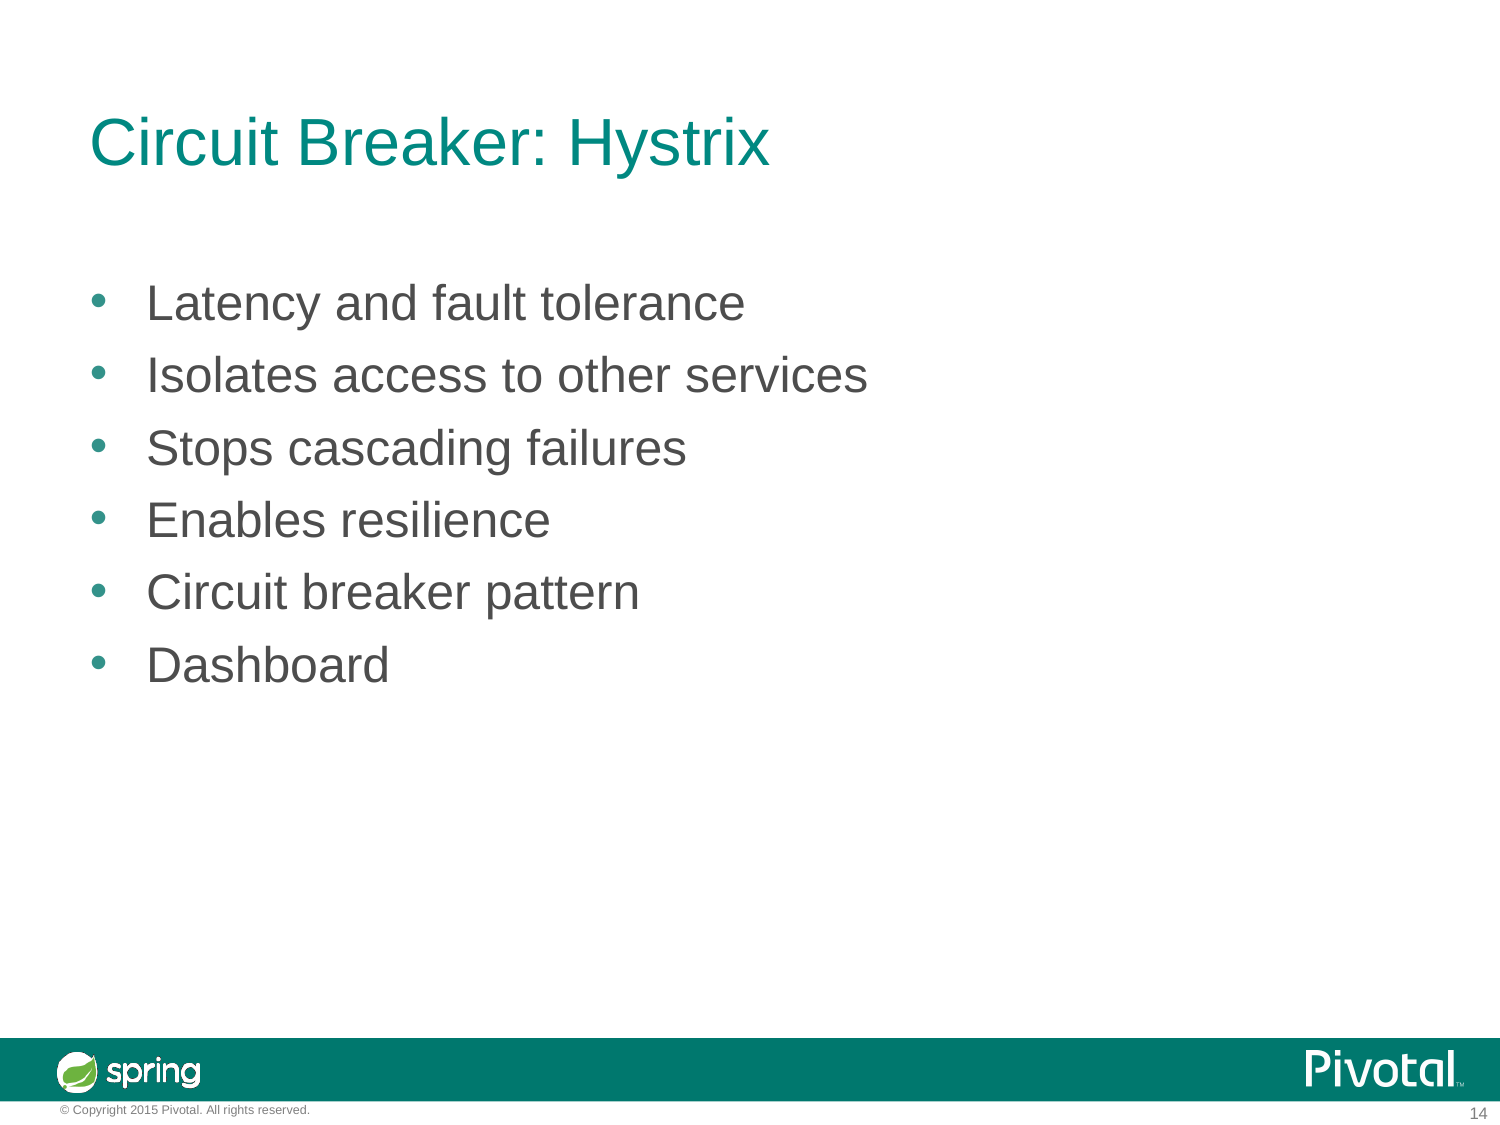

# Circuit Breaker: Hystrix
Latency and fault tolerance
Isolates access to other services
Stops cascading failures
Enables resilience
Circuit breaker pattern
Dashboard